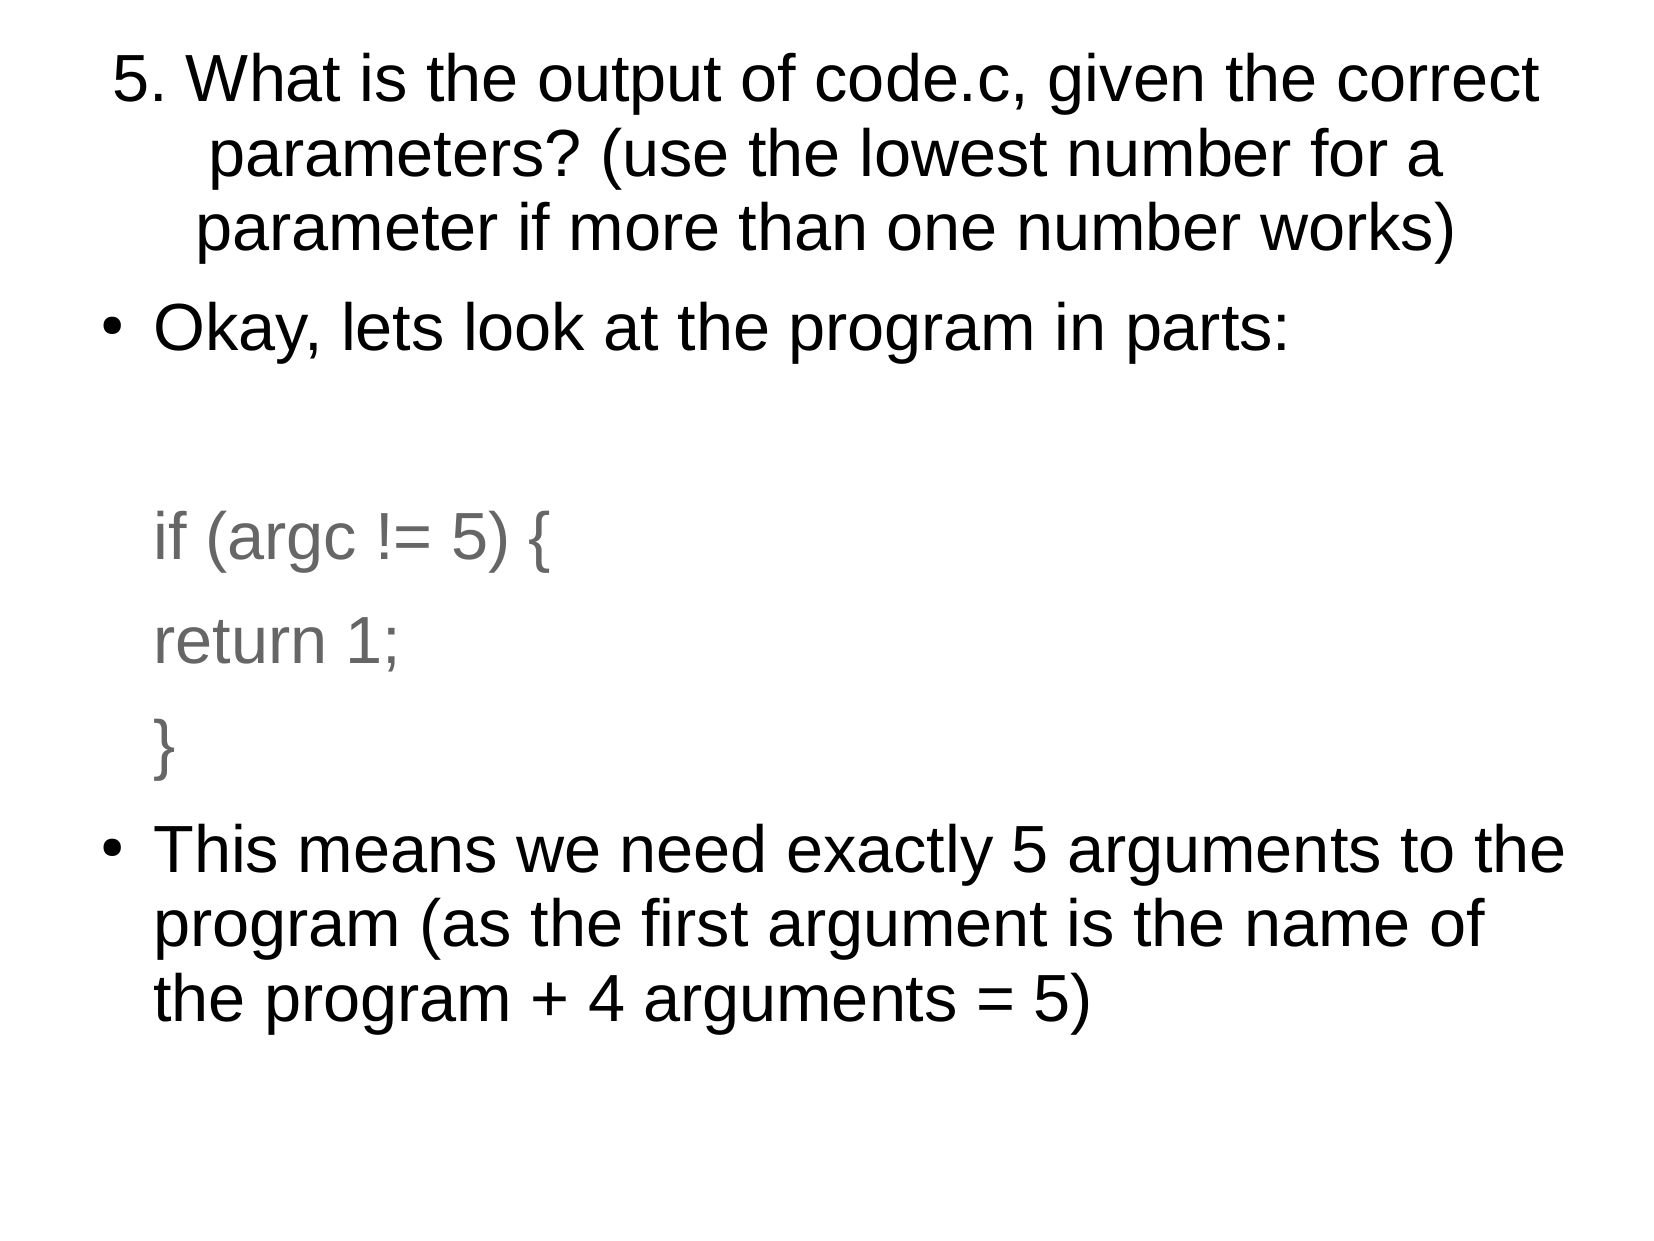

# 5. What is the output of code.c, given the correct parameters? (use the lowest number for a parameter if more than one number works)
Okay, lets look at the program in parts:
if (argc != 5) {
return 1;
}
This means we need exactly 5 arguments to the program (as the first argument is the name of the program + 4 arguments = 5)